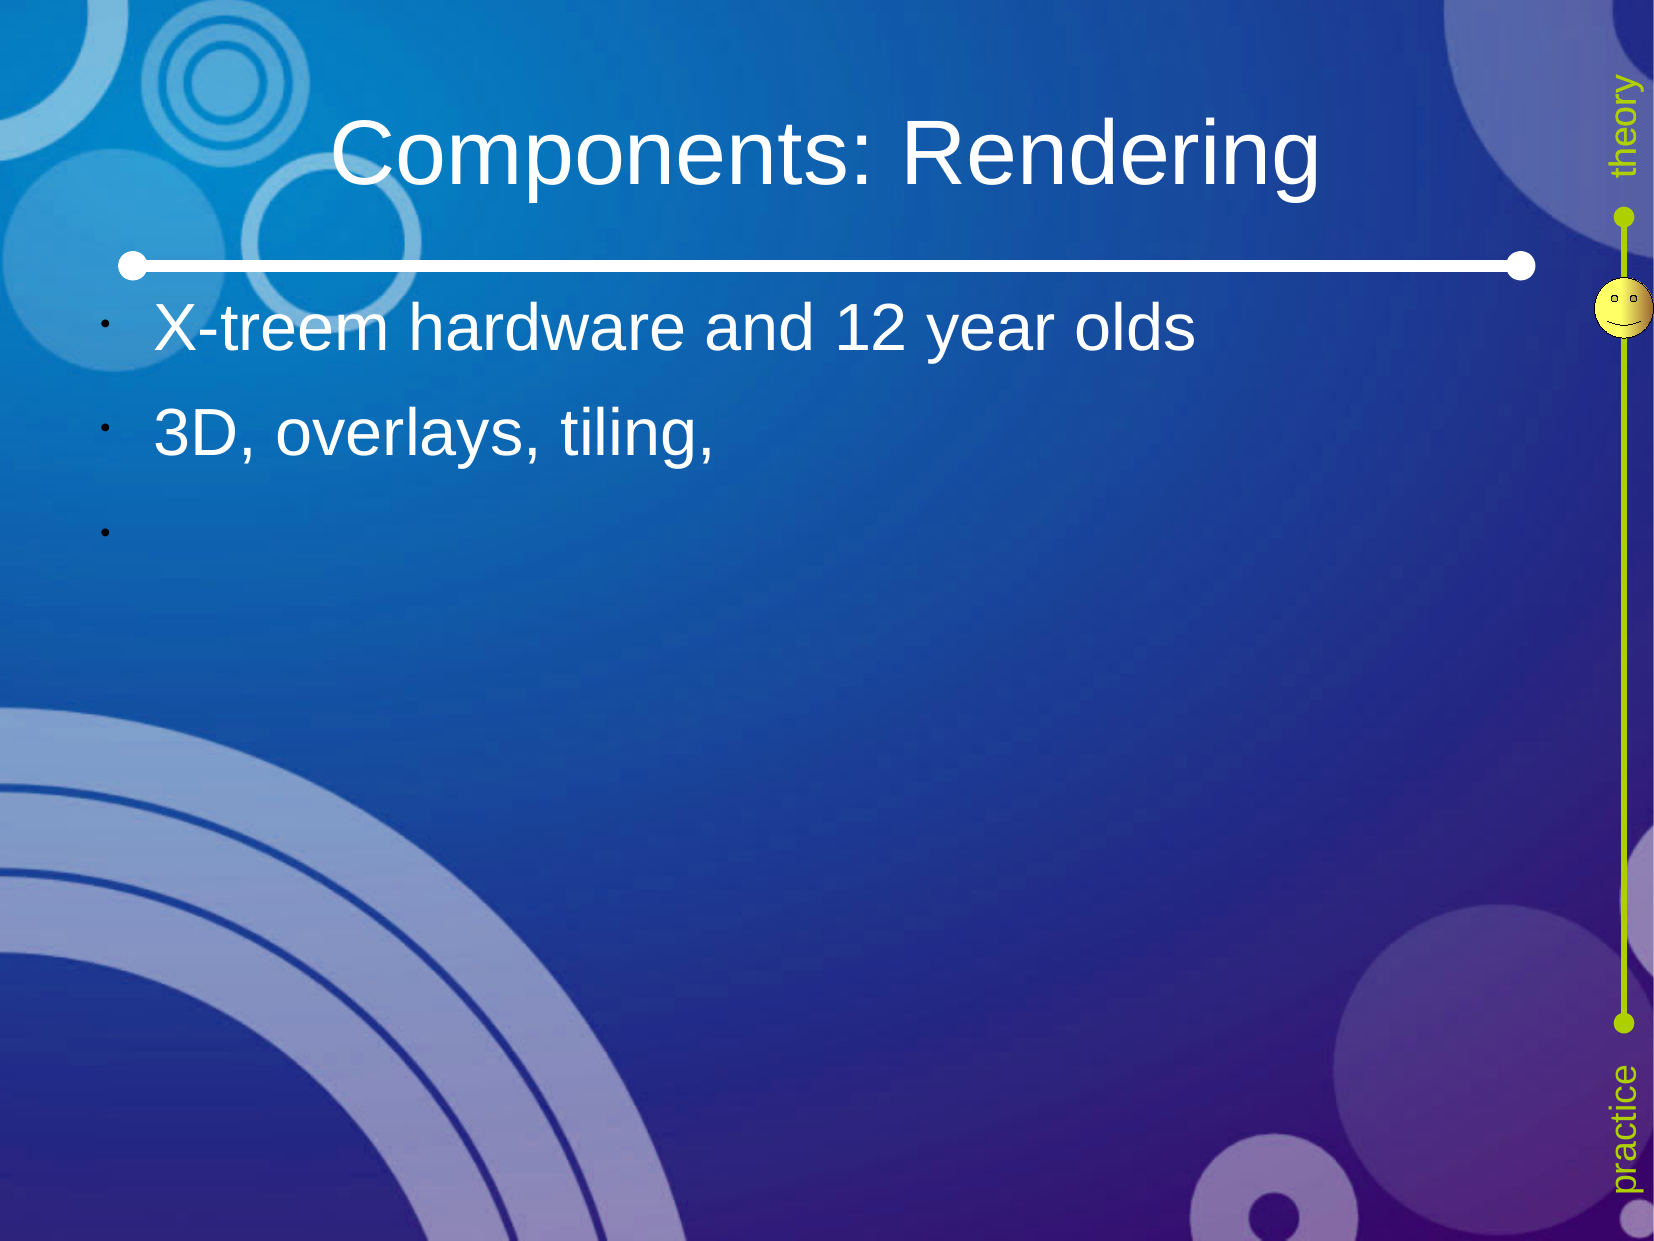

# Components: Rendering
X-treem hardware and 12 year olds
3D, overlays, tiling,